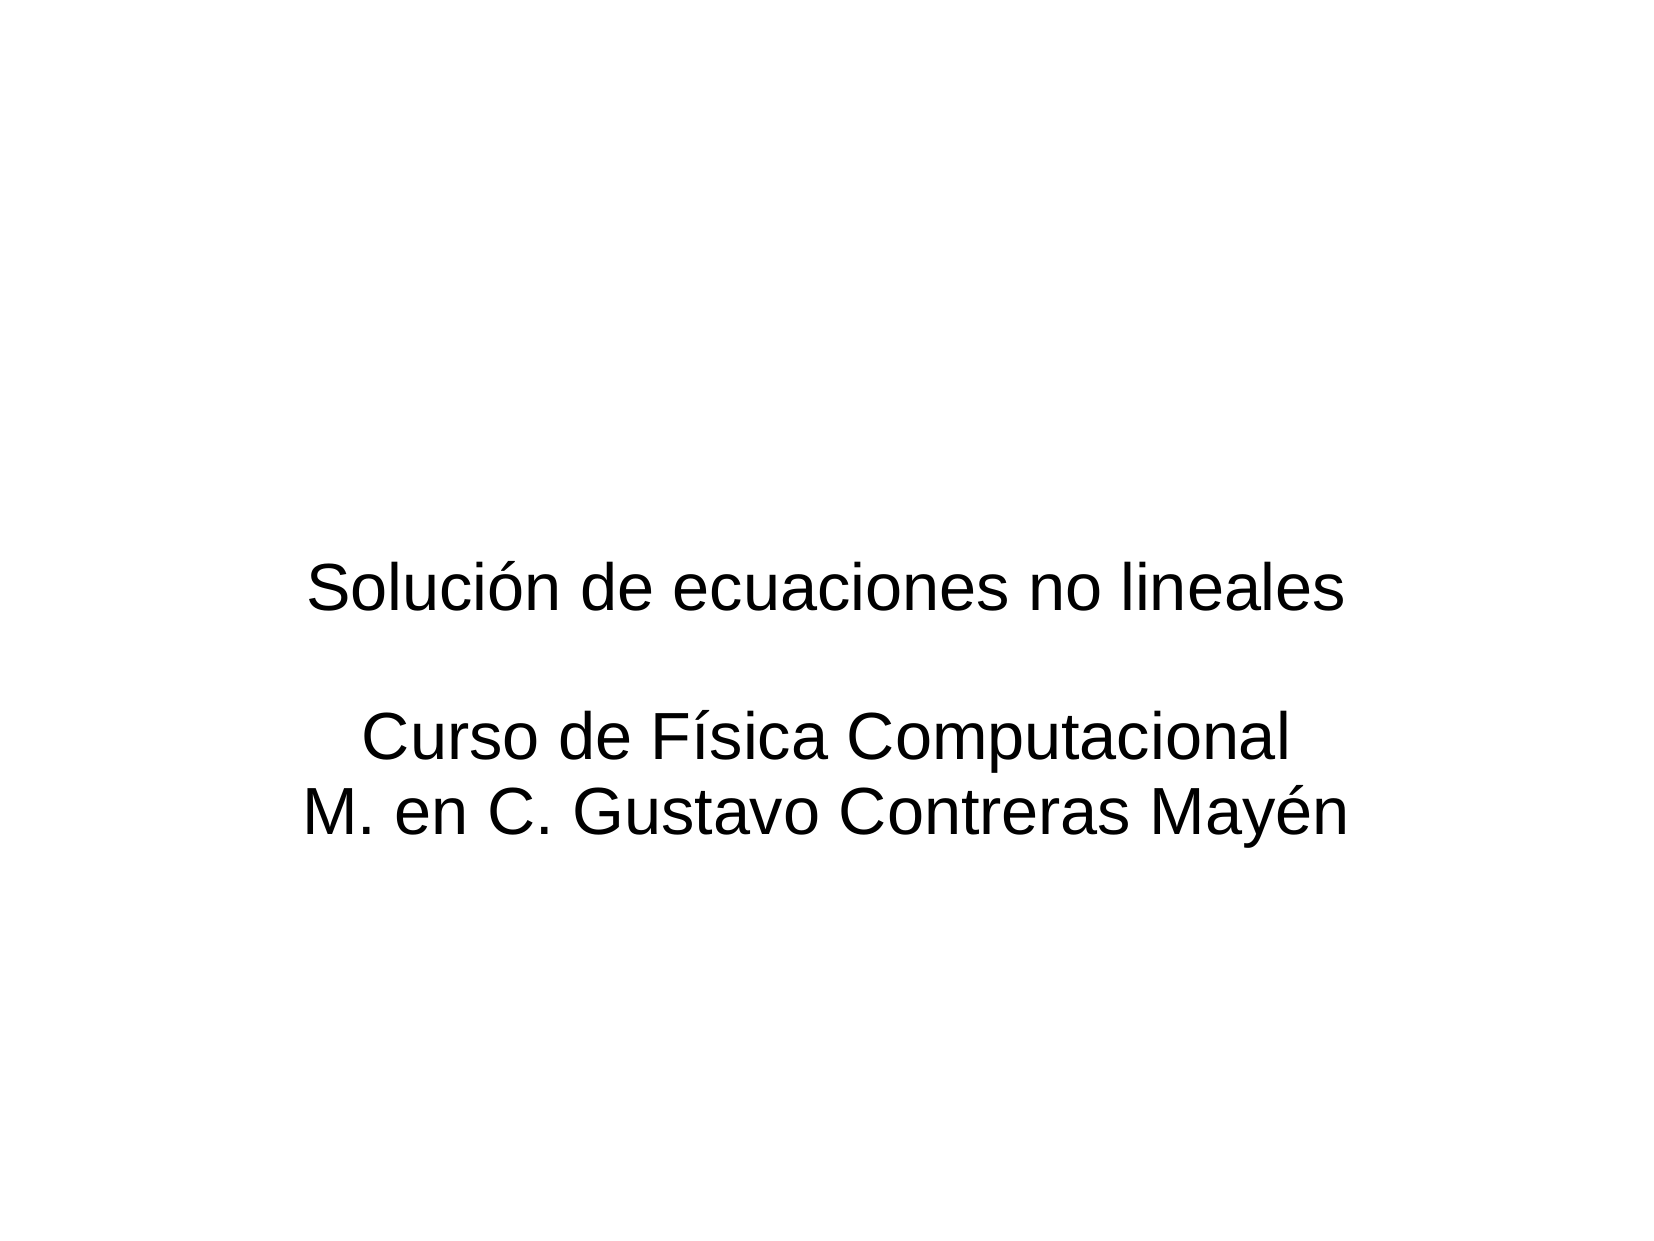

#
Solución de ecuaciones no lineales
Curso de Física Computacional
M. en C. Gustavo Contreras Mayén